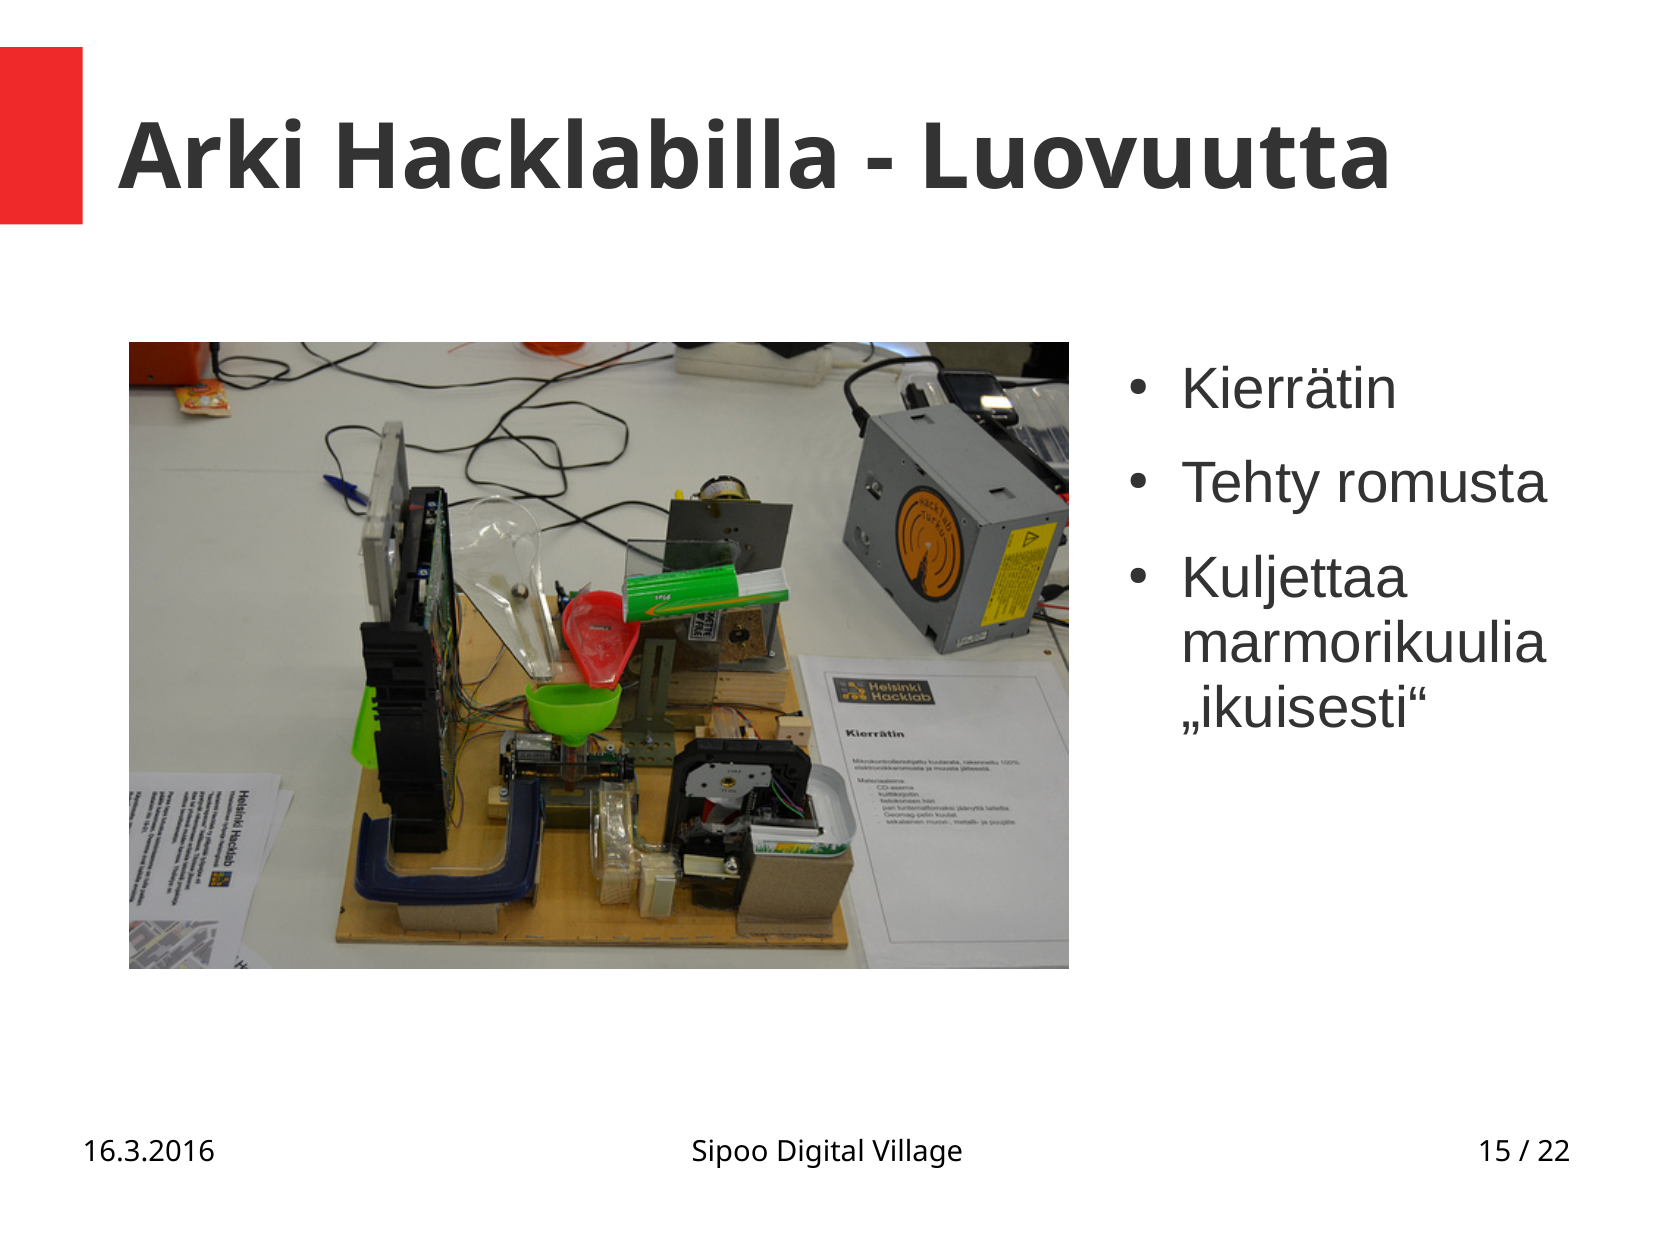

# Arki Hacklabilla - Luovuutta
Kierrätin
Tehty romusta
Kuljettaa marmorikuulia „ikuisesti“
15